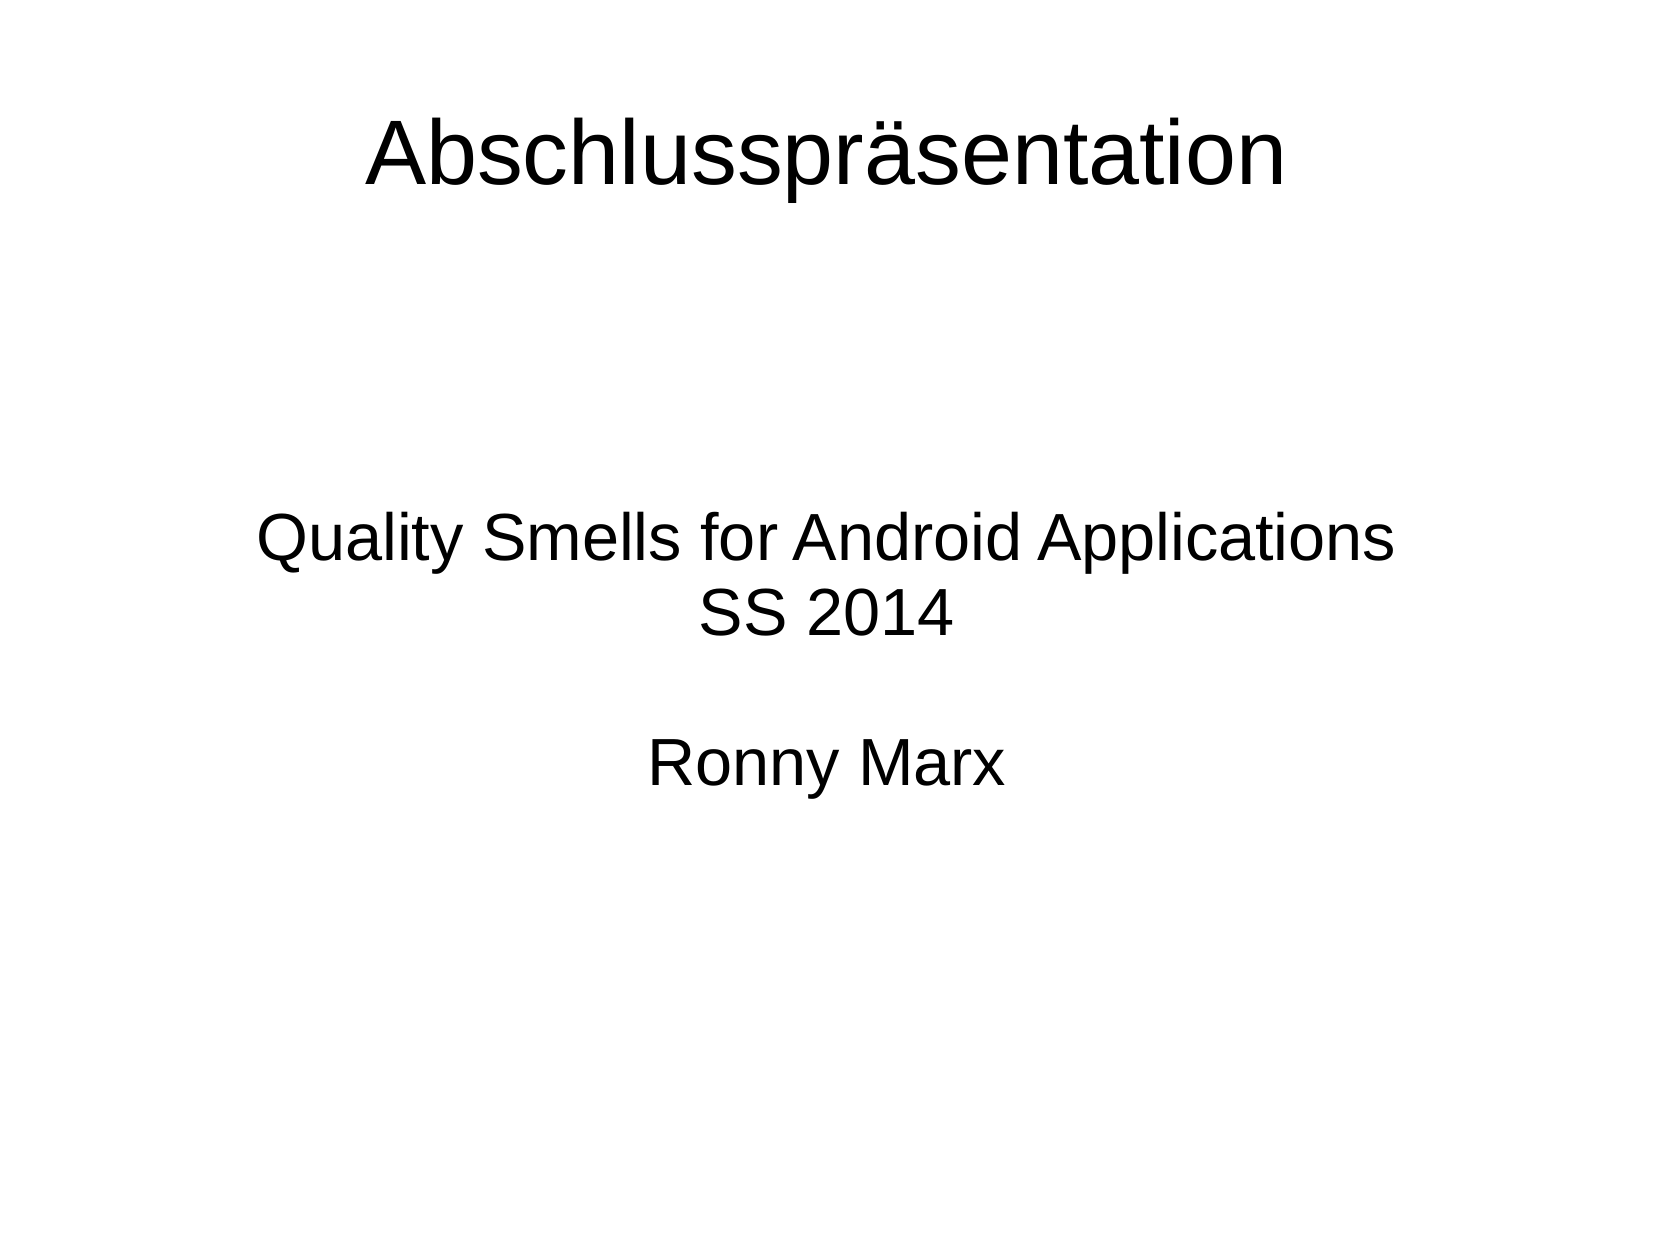

# Abschlusspräsentation
Quality Smells for Android Applications
SS 2014
Ronny Marx